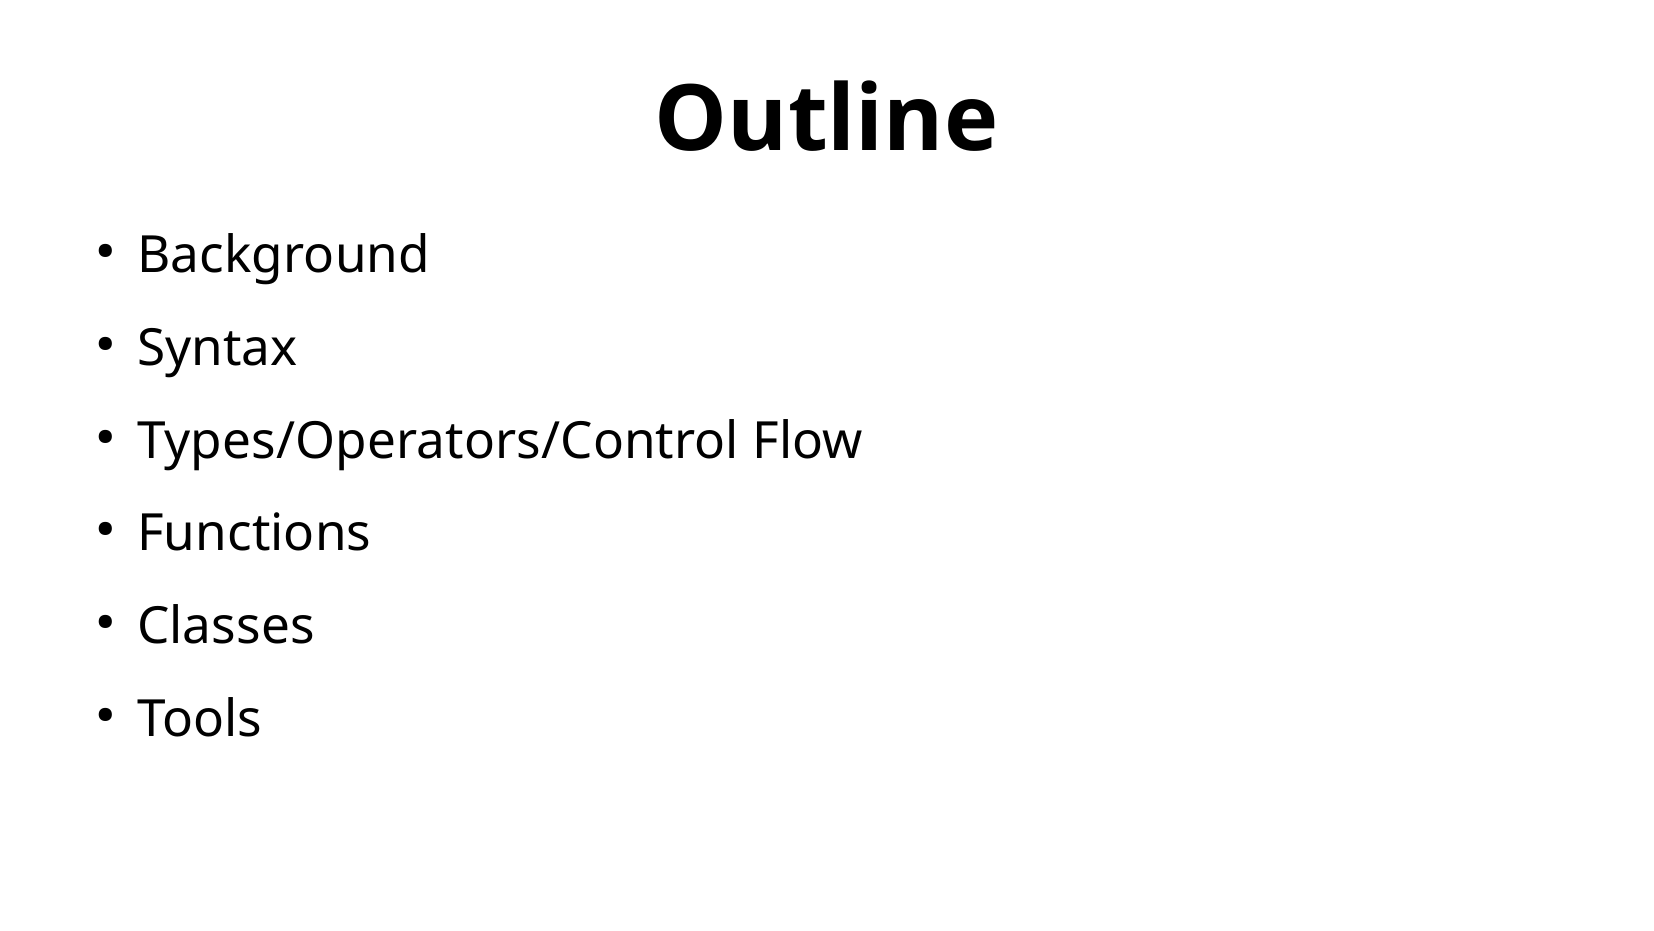

# Outline
Background
Syntax
Types/Operators/Control Flow
Functions
Classes
Tools